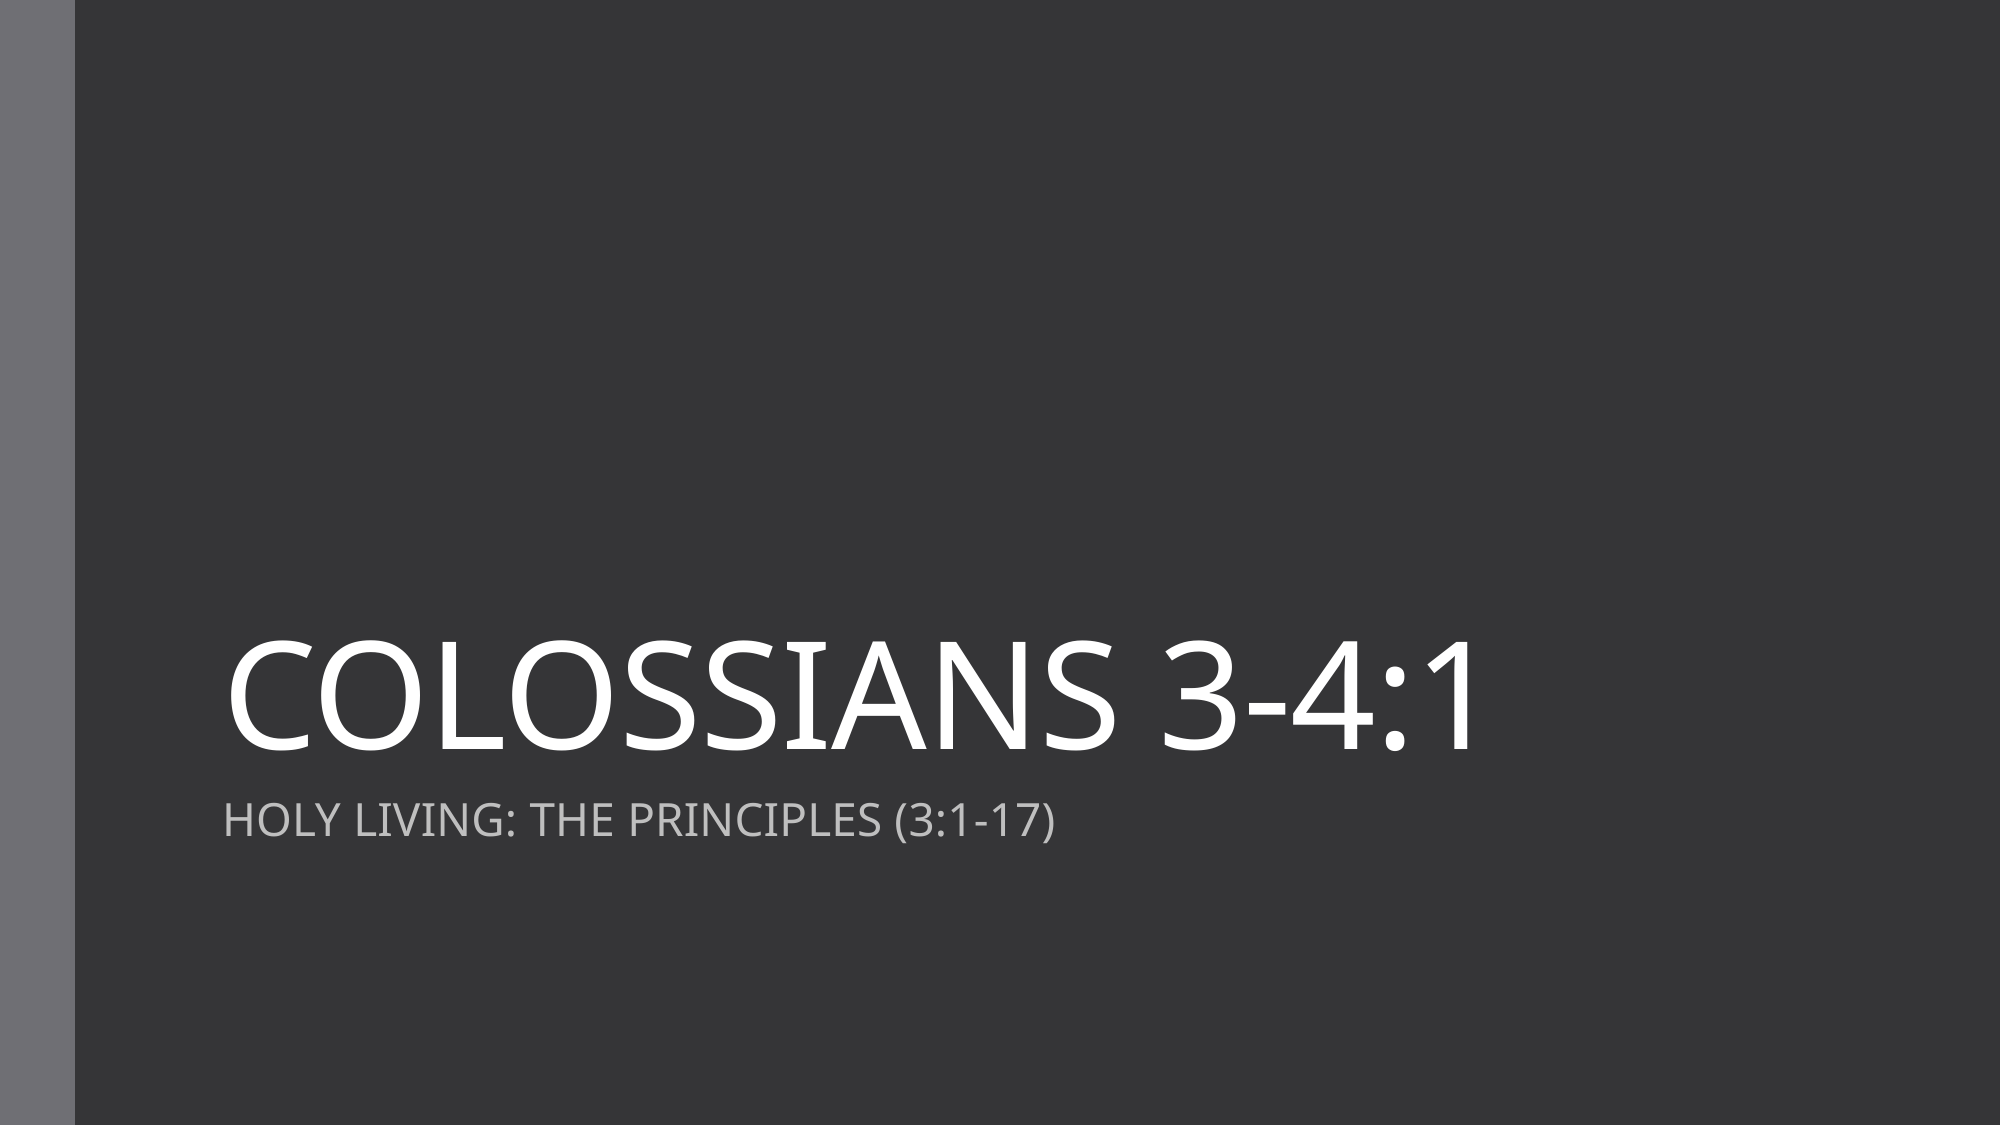

# COLOSSIANS 3-4:1
HOLY LIVING: THE PRINCIPLES (3:1-17)